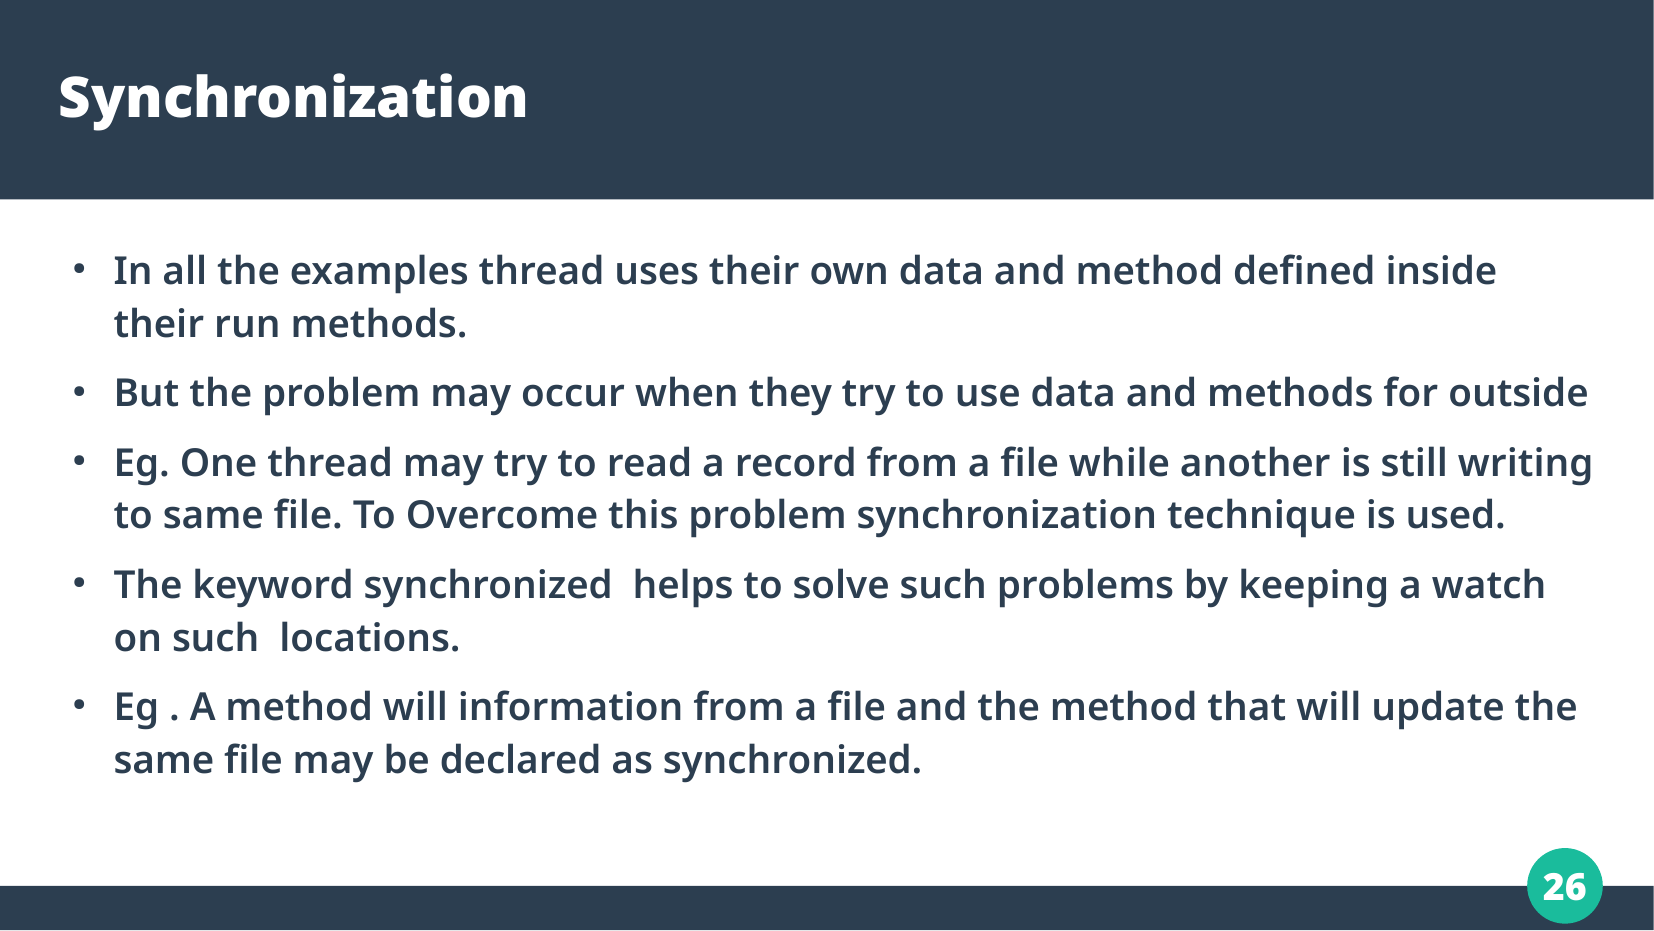

# Synchronization
In all the examples thread uses their own data and method defined inside their run methods.
But the problem may occur when they try to use data and methods for outside
Eg. One thread may try to read a record from a file while another is still writing to same file. To Overcome this problem synchronization technique is used.
The keyword synchronized helps to solve such problems by keeping a watch on such locations.
Eg . A method will information from a file and the method that will update the same file may be declared as synchronized.